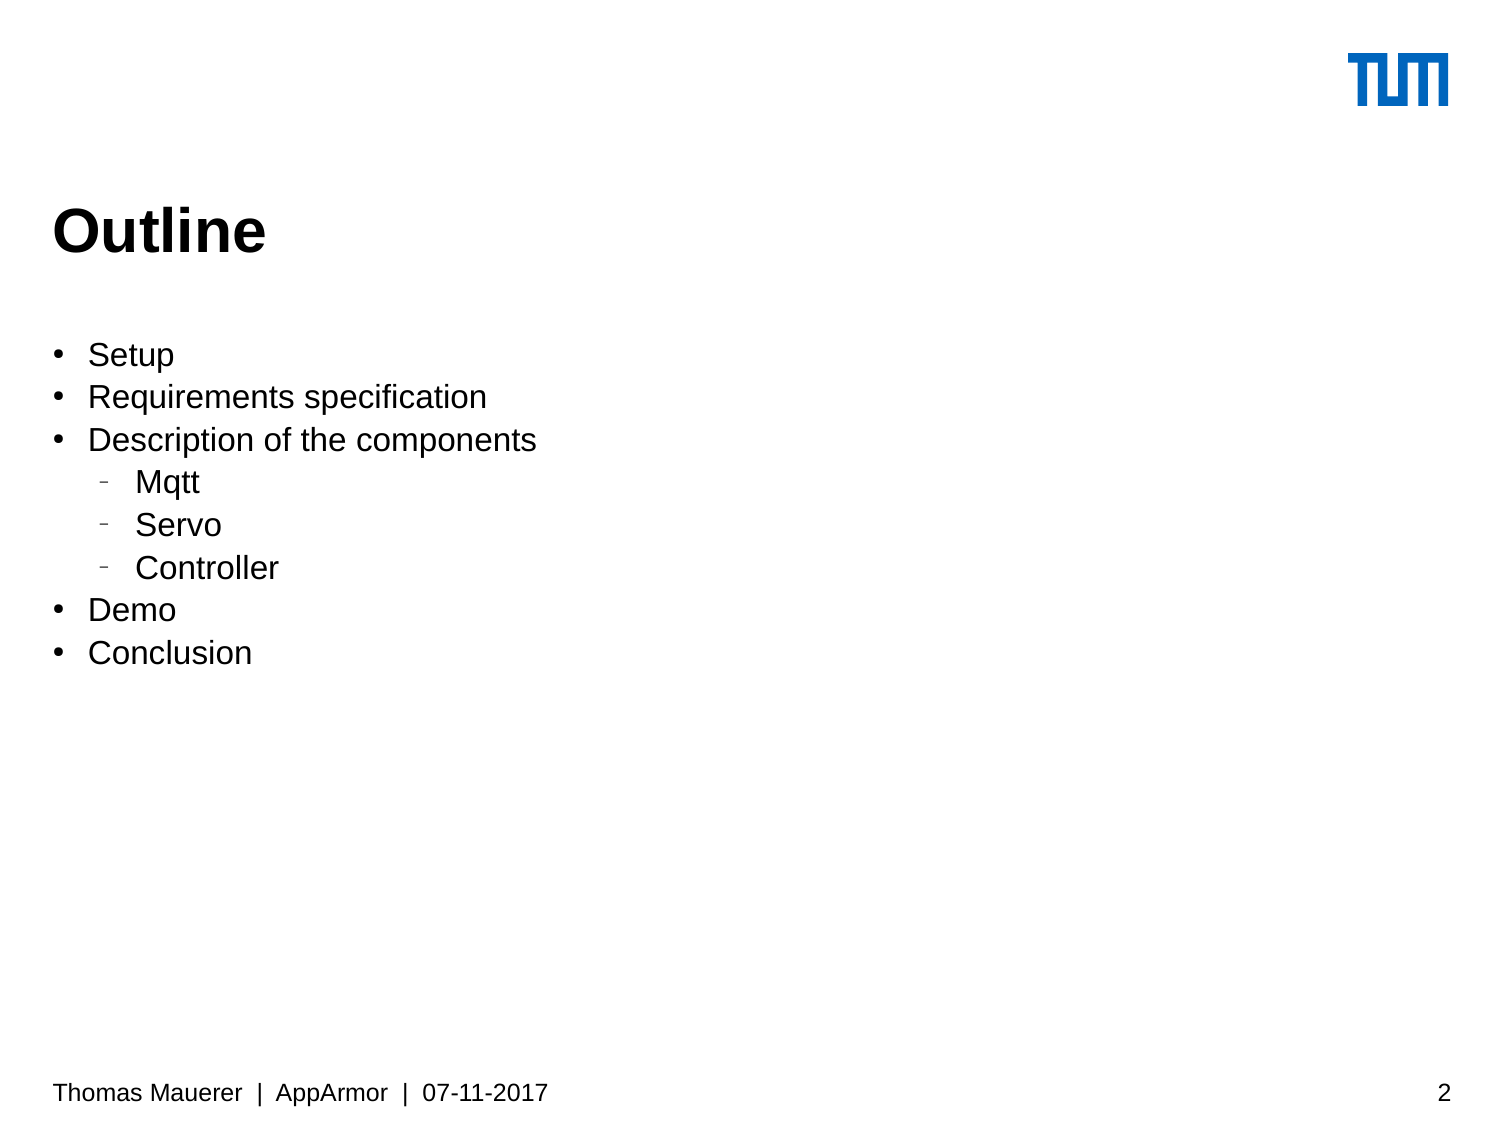

# Outline
Setup
Requirements specification
Description of the components
Mqtt
Servo
Controller
Demo
Conclusion
Thomas Mauerer | AppArmor | 07-11-2017
2